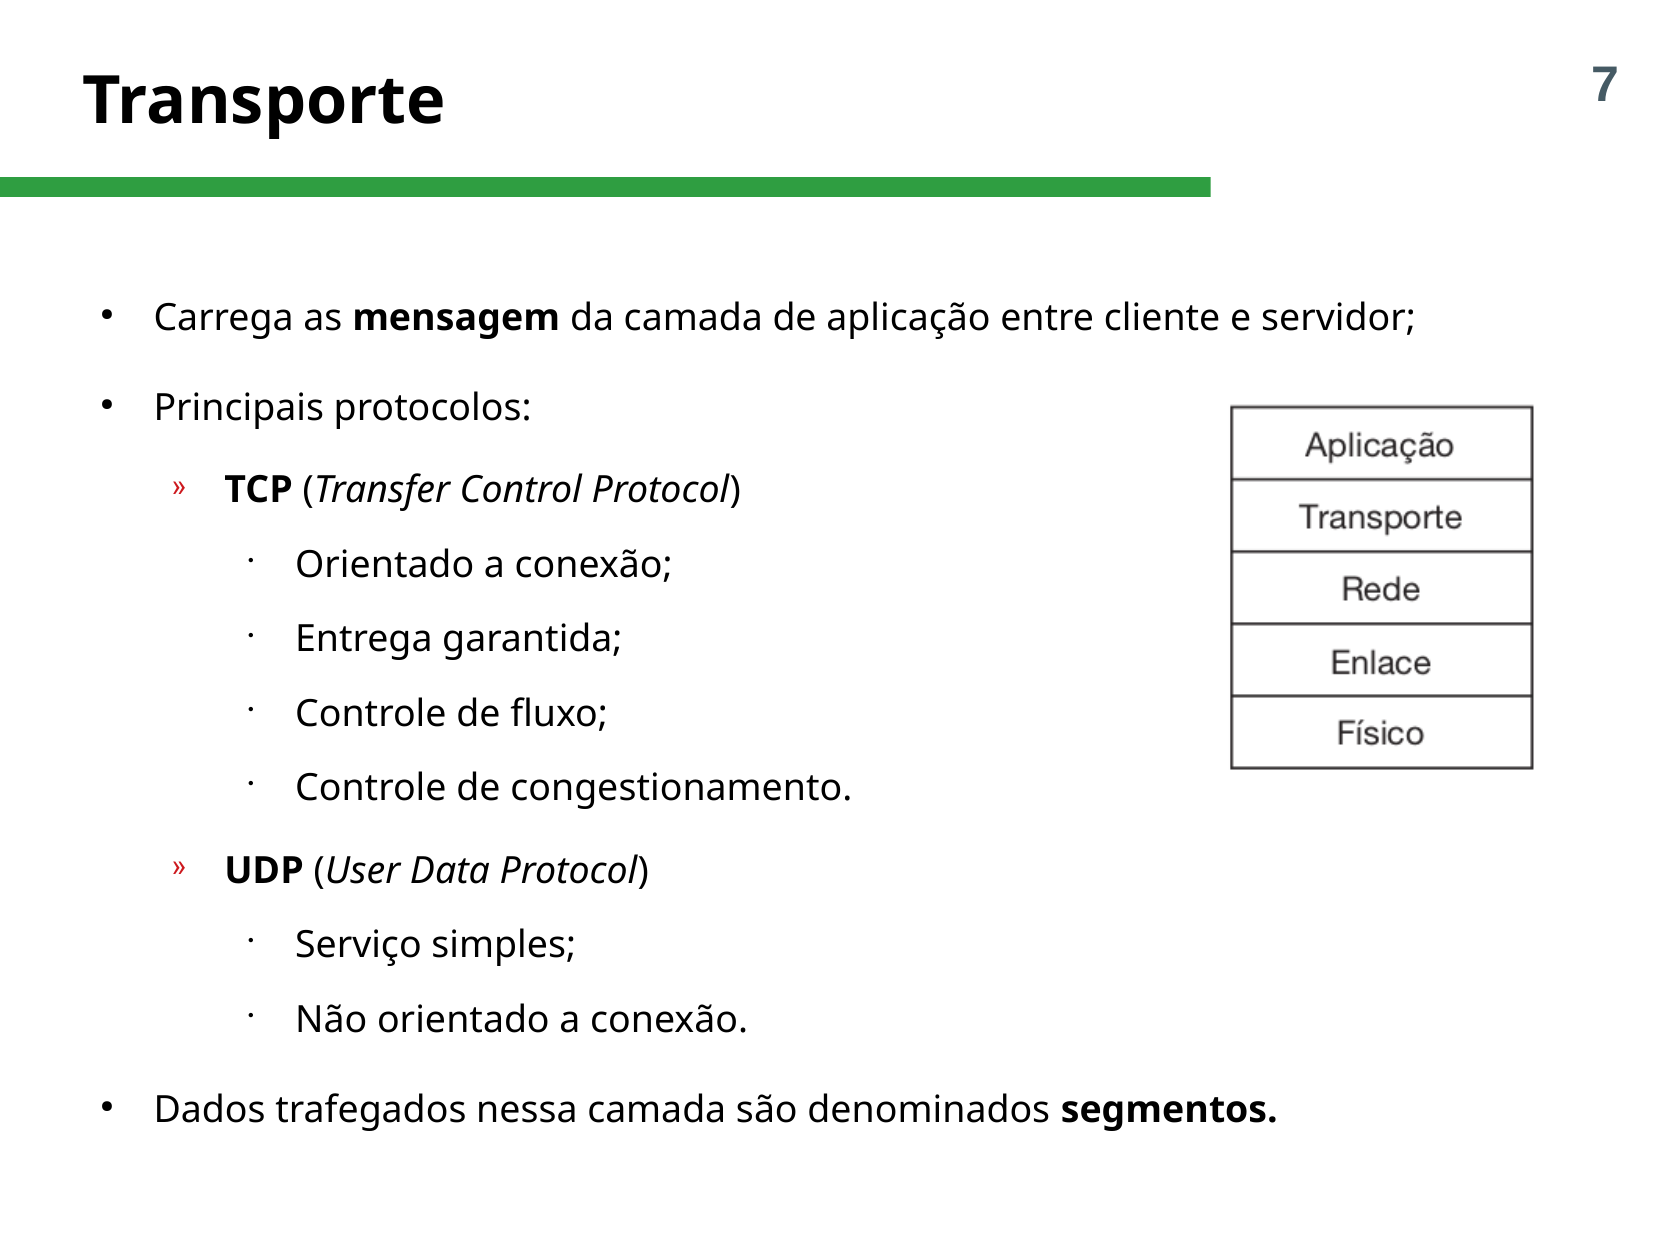

# Transporte
Carrega as mensagem da camada de aplicação entre cliente e servidor;
Principais protocolos:
TCP (Transfer Control Protocol)
Orientado a conexão;
Entrega garantida;
Controle de fluxo;
Controle de congestionamento.
UDP (User Data Protocol)
Serviço simples;
Não orientado a conexão.
Dados trafegados nessa camada são denominados segmentos.